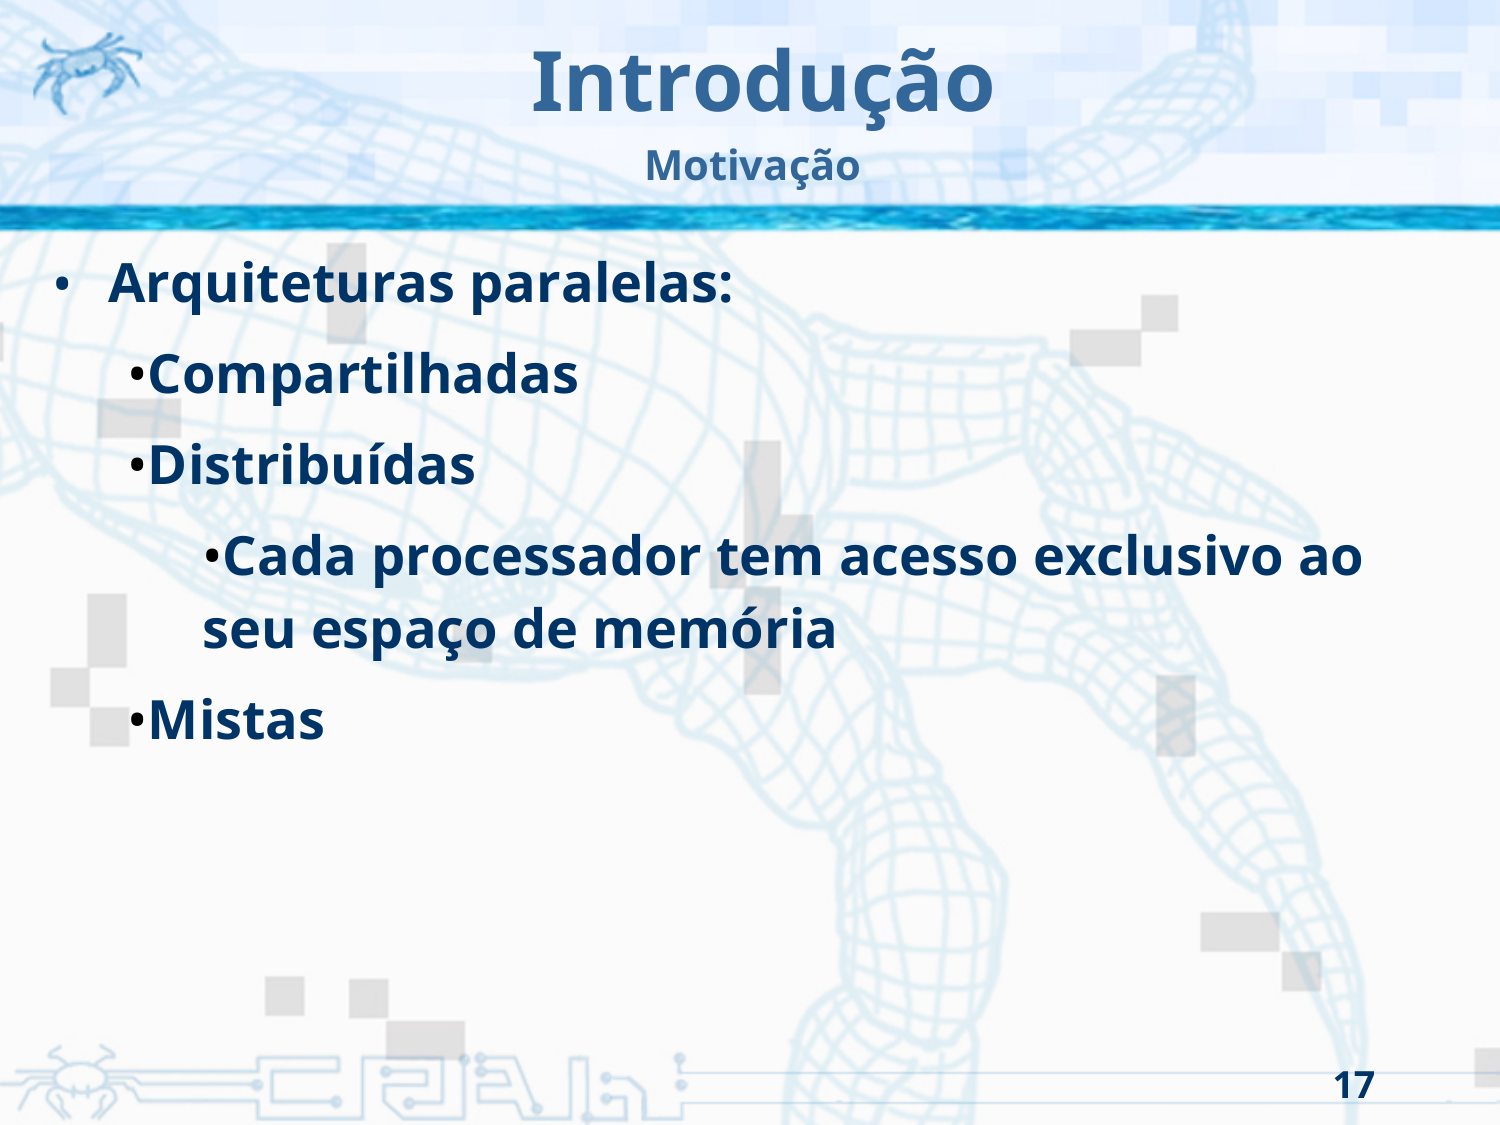

Introdução
Motivação
Arquiteturas paralelas:
Compartilhadas
Distribuídas
Cada processador tem acesso exclusivo ao seu espaço de memória
Mistas